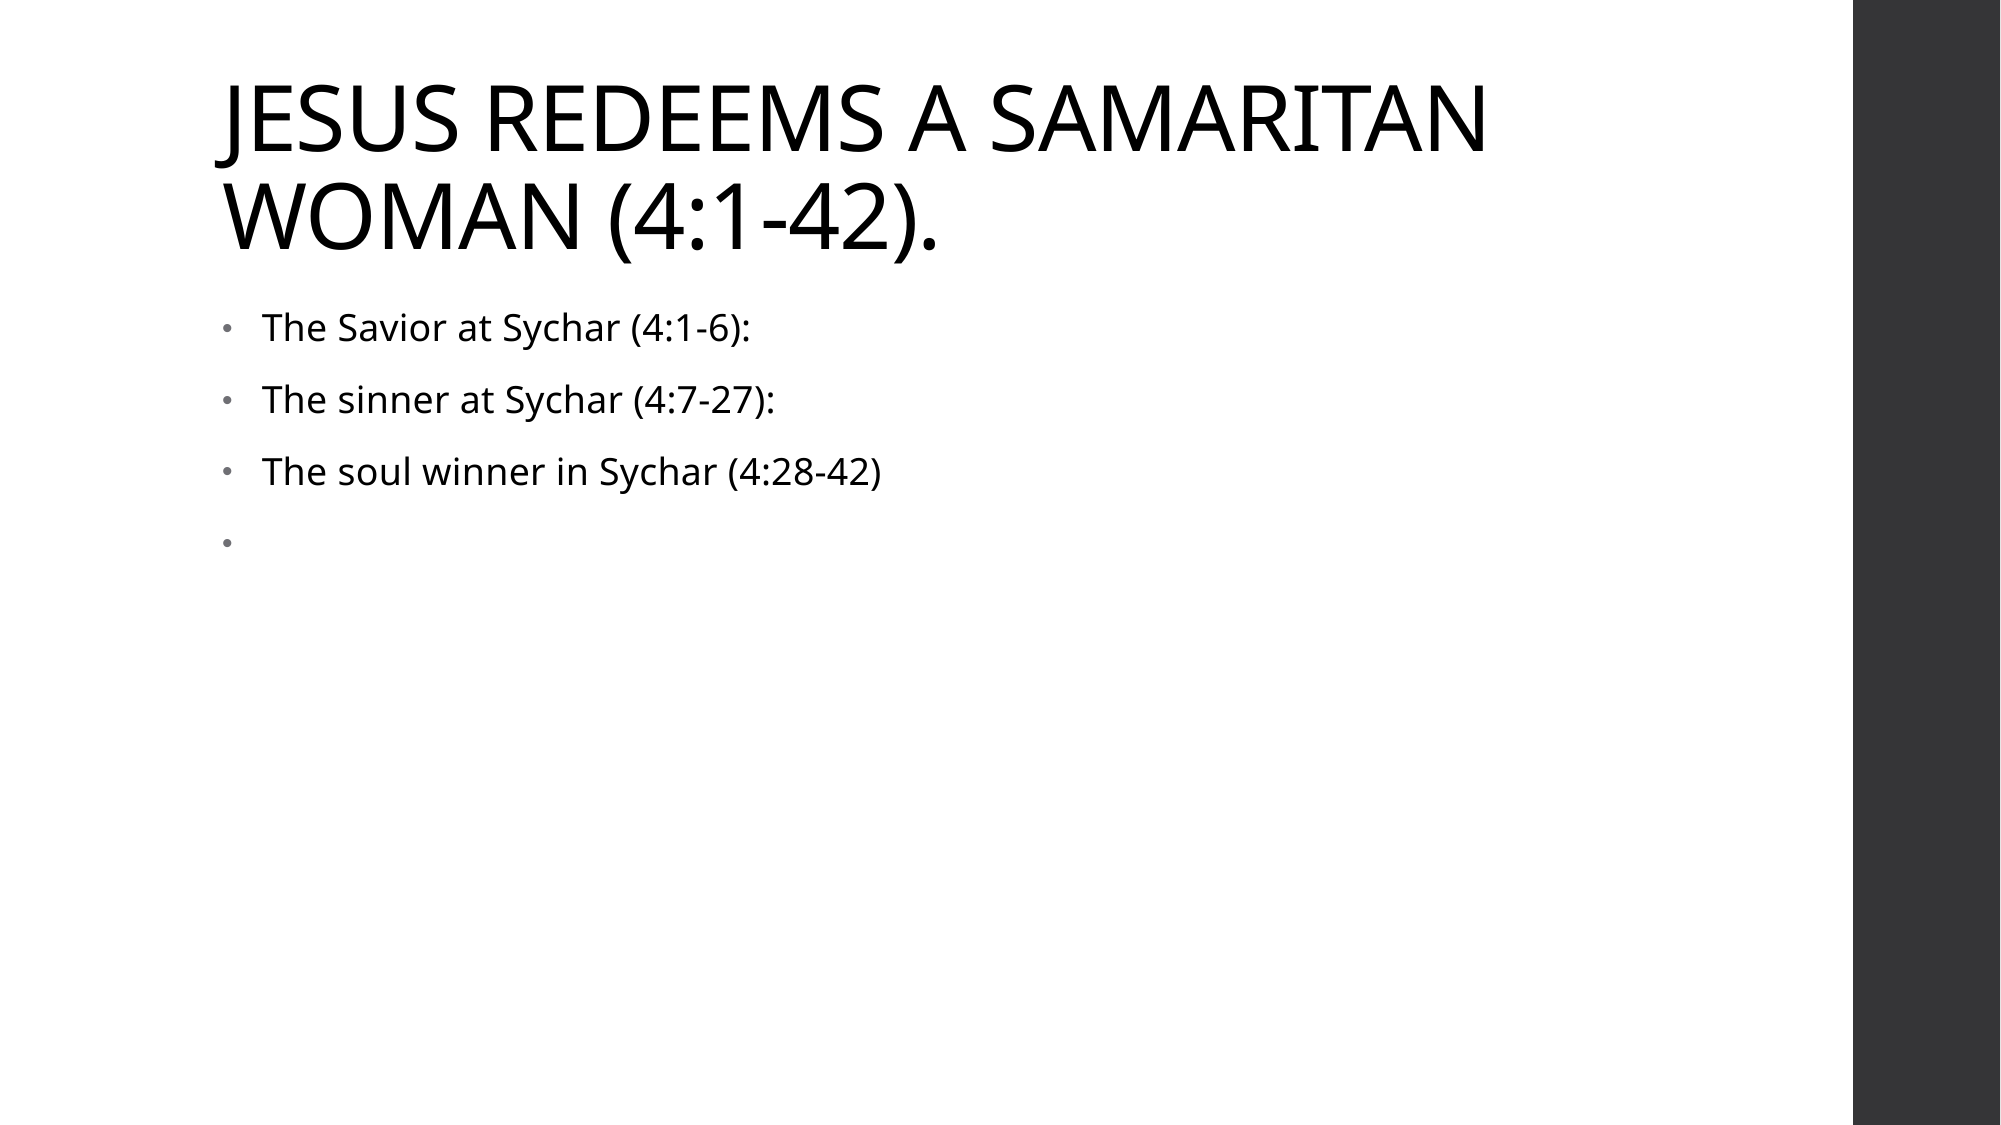

# JESUS REDEEMS A SAMARITAN WOMAN (4:1-42).
 The Savior at Sychar (4:1-6):
 The sinner at Sychar (4:7-27):
 The soul winner in Sychar (4:28-42)